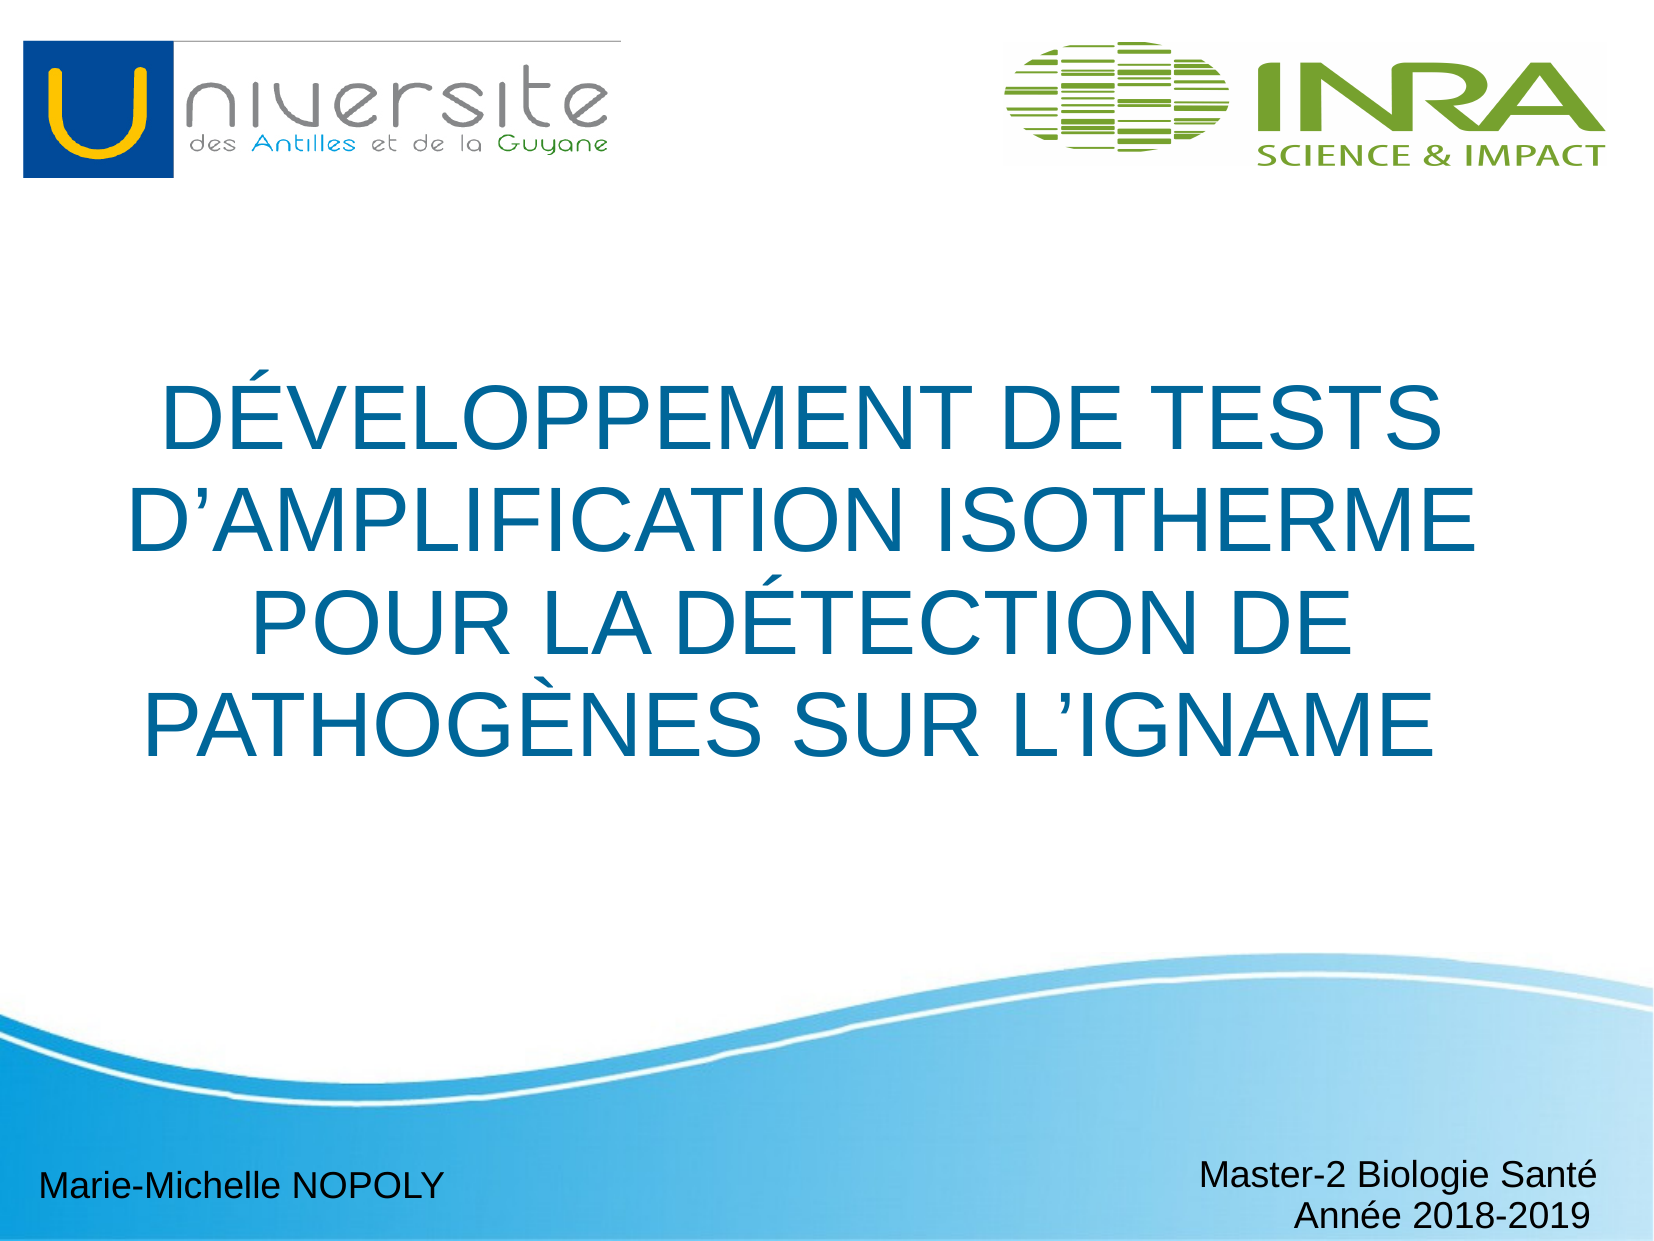

# DÉVELOPPEMENT DE TESTS D’AMPLIFICATION ISOTHERME POUR LA DÉTECTION DE PATHOGÈNES SUR L’IGNAME
	Master-2 Biologie Santé
		 Année 2018-2019
Marie-Michelle NOPOLY